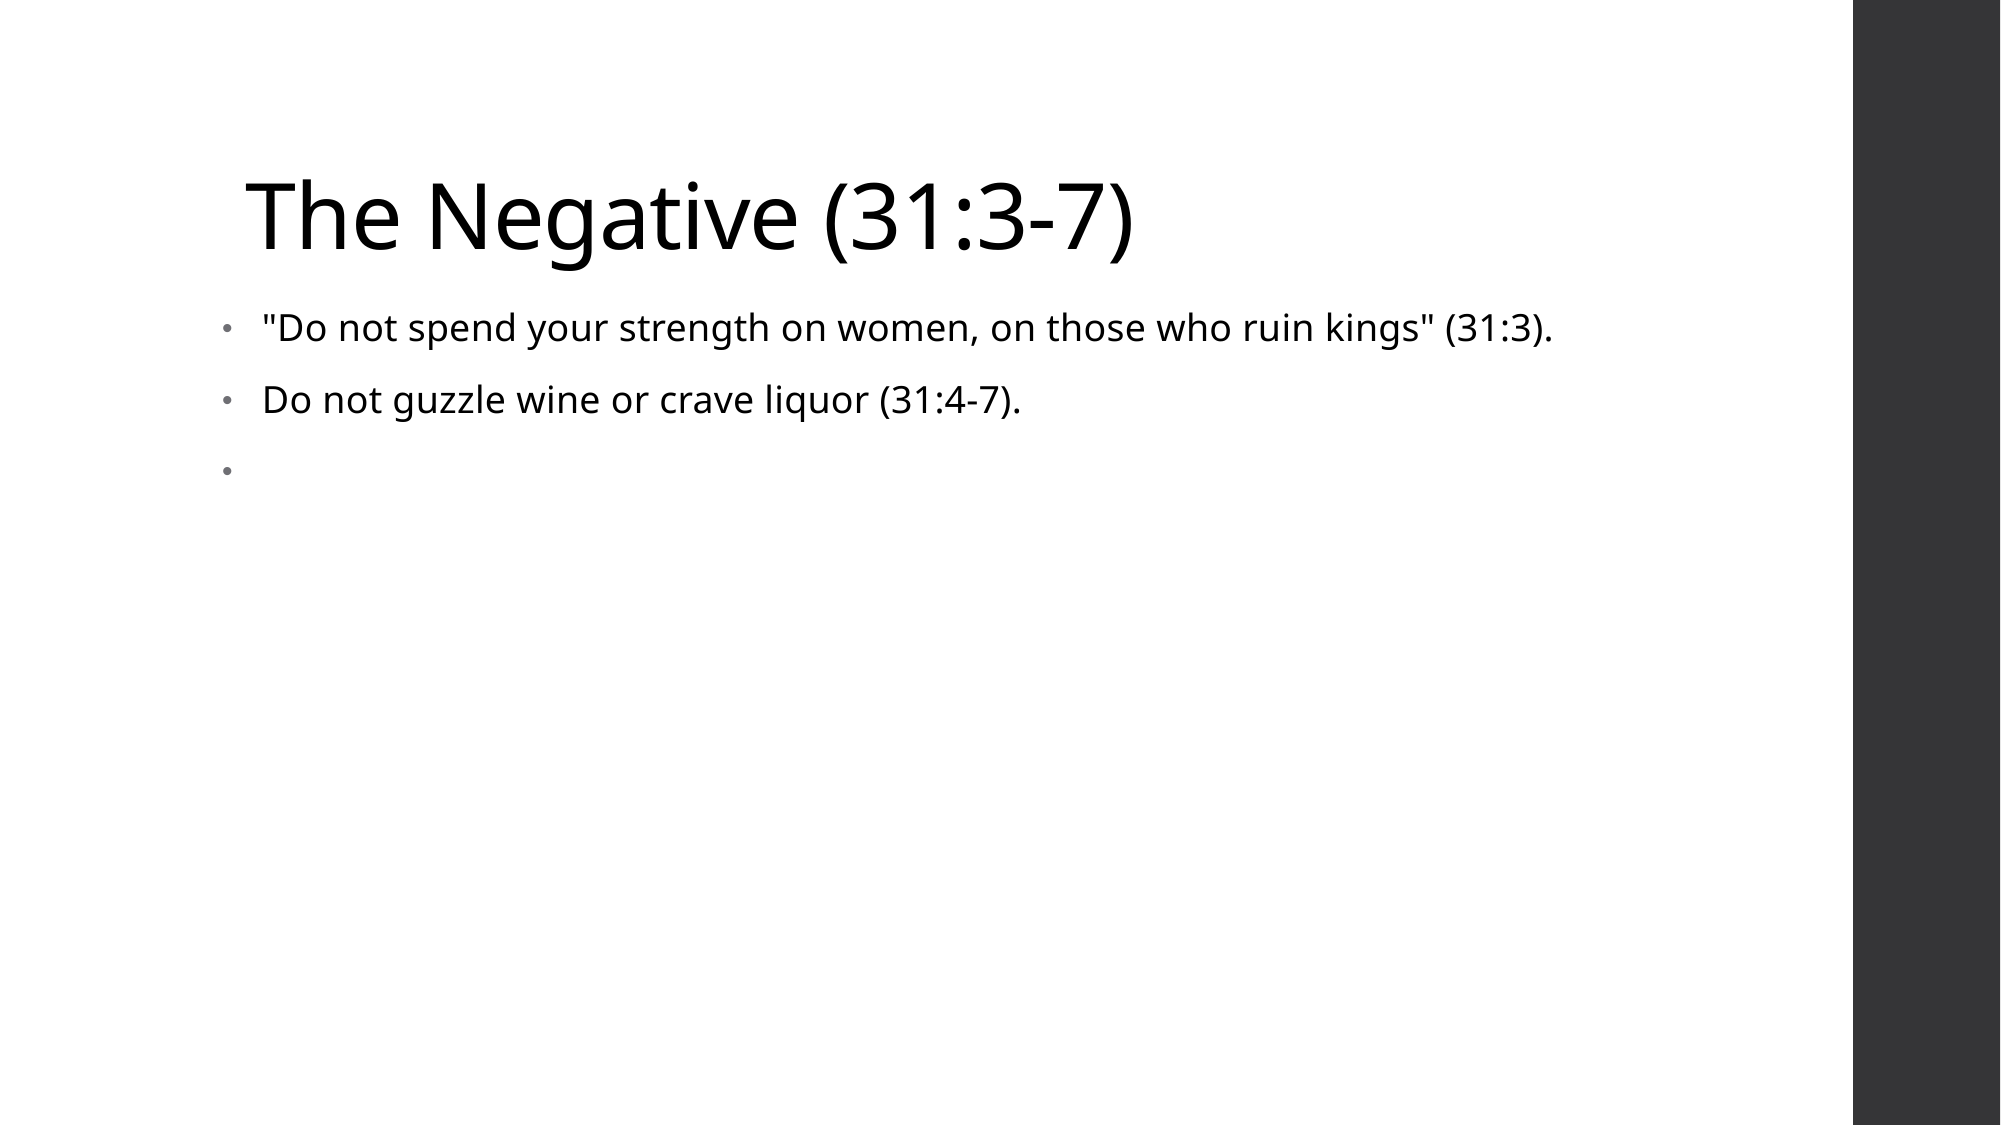

# The Negative (31:3-7)
 "Do not spend your strength on women, on those who ruin kings" (31:3).
 Do not guzzle wine or crave liquor (31:4-7).